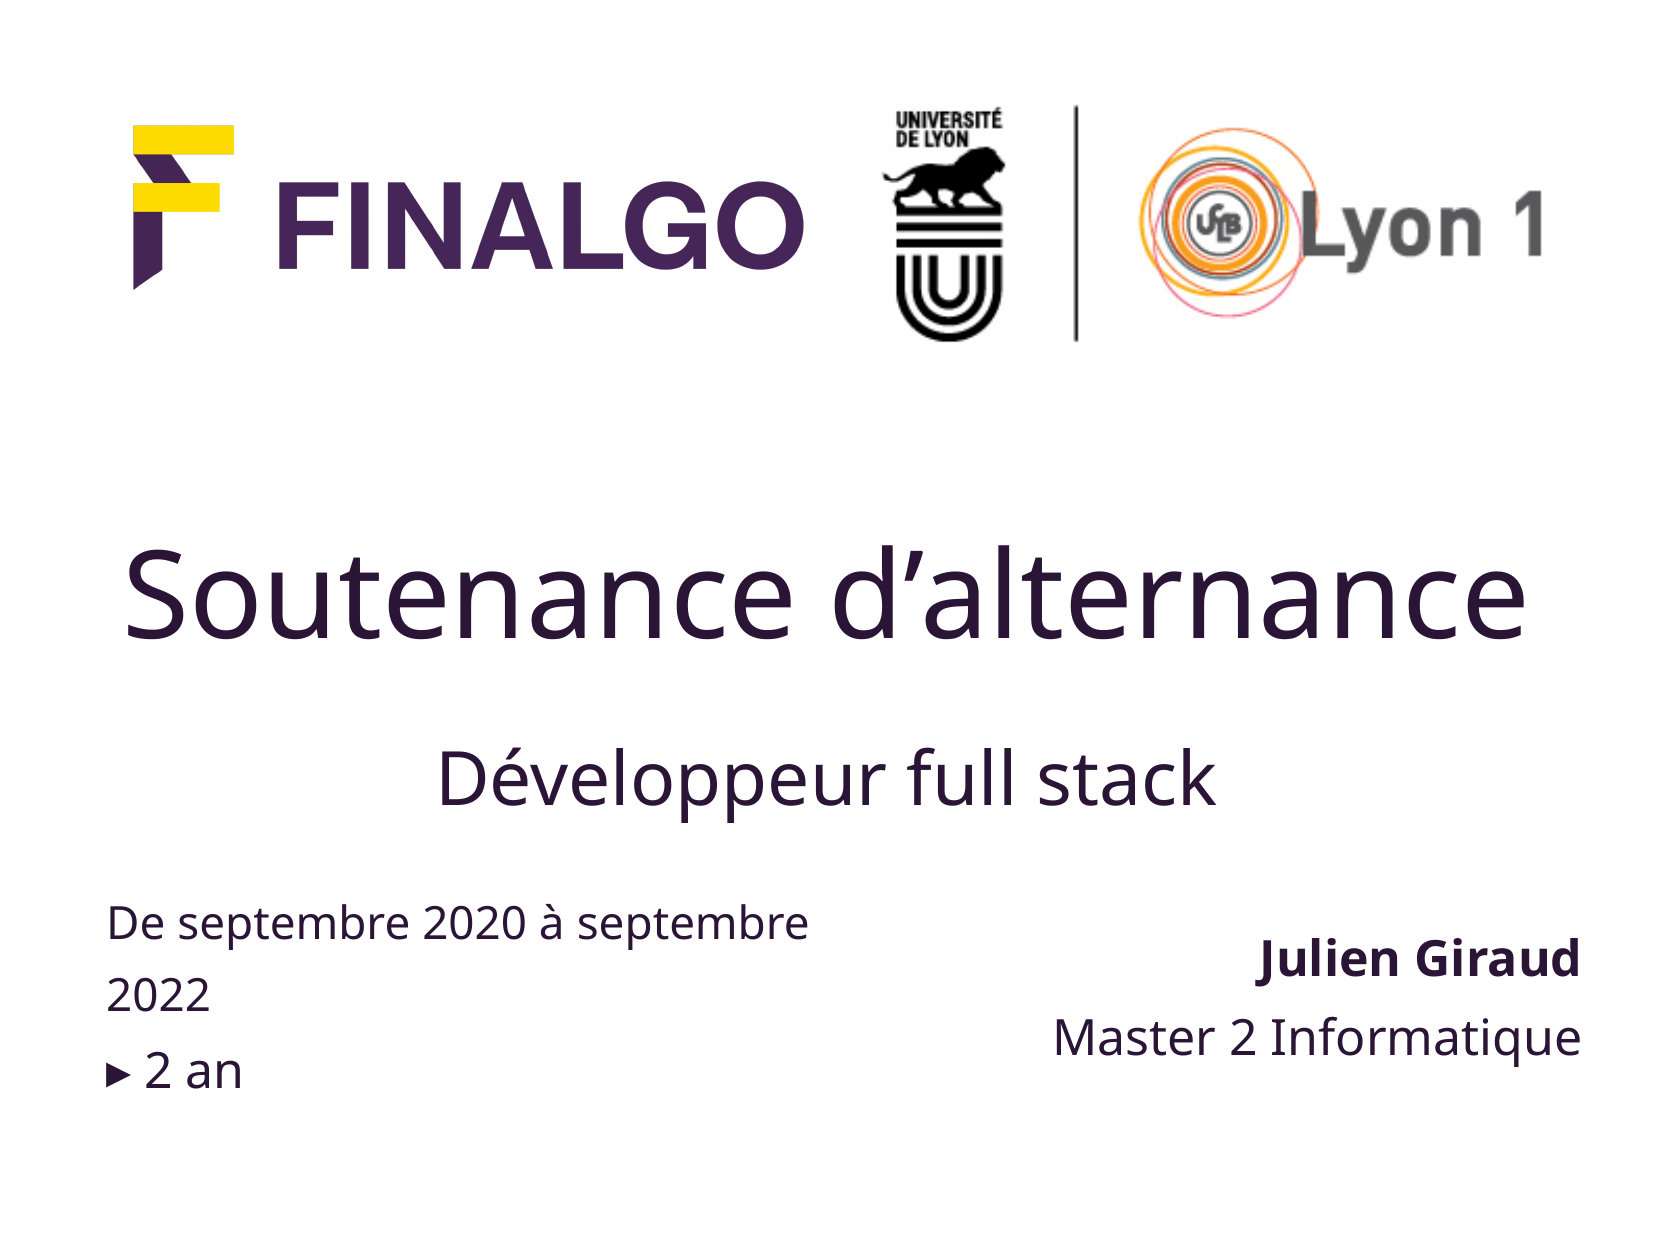

# Soutenance d’alternance Développeur full stack
De septembre 2020 à septembre 2022
▸ 2 an
Julien Giraud
Master 2 Informatique